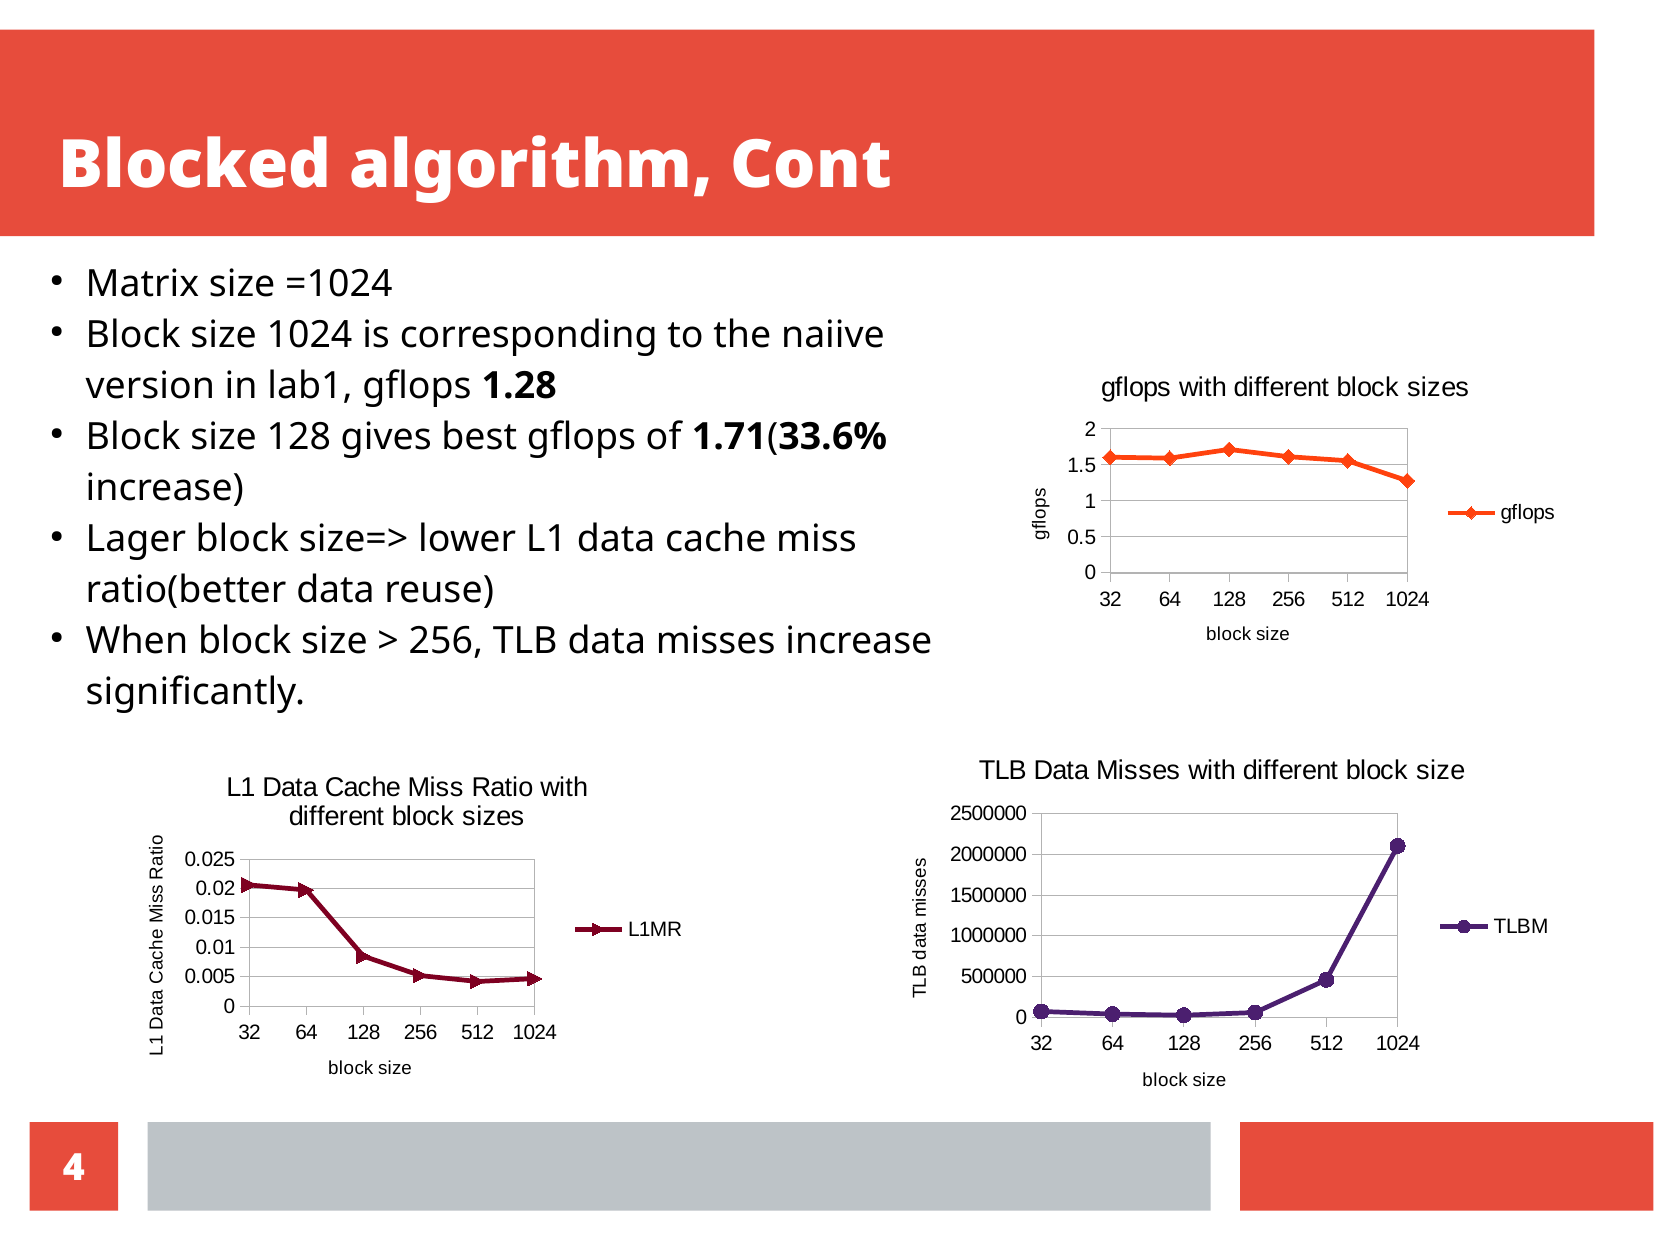

# Blocked algorithm, Cont
Matrix size =1024
Block size 1024 is corresponding to the naiive version in lab1, gflops 1.28
Block size 128 gives best gflops of 1.71(33.6% increase)
Lager block size=> lower L1 data cache miss ratio(better data reuse)
When block size > 256, TLB data misses increase significantly.
### Chart: gflops with different block sizes
| Category | gflops |
|---|---|
| 32 | 1.607289 |
| 64 | 1.593701 |
| 128 | 1.714879 |
| 256 | 1.614214 |
| 512 | 1.557972 |
| 1024 | 1.281054 |
### Chart: TLB Data Misses with different block size
| Category | TLBM |
|---|---|
| 32 | 71007.0 |
| 64 | 38179.0 |
| 128 | 24123.0 |
| 256 | 57373.0 |
| 512 | 459522.0 |
| 1024 | 2104160.0 |
### Chart: L1 Data Cache Miss Ratio with different block sizes
| Category | L1MR |
|---|---|
| 32 | 0.020586 |
| 64 | 0.019725 |
| 128 | 0.00847 |
| 256 | 0.005161 |
| 512 | 0.00416 |
| 1024 | 0.004654 |4